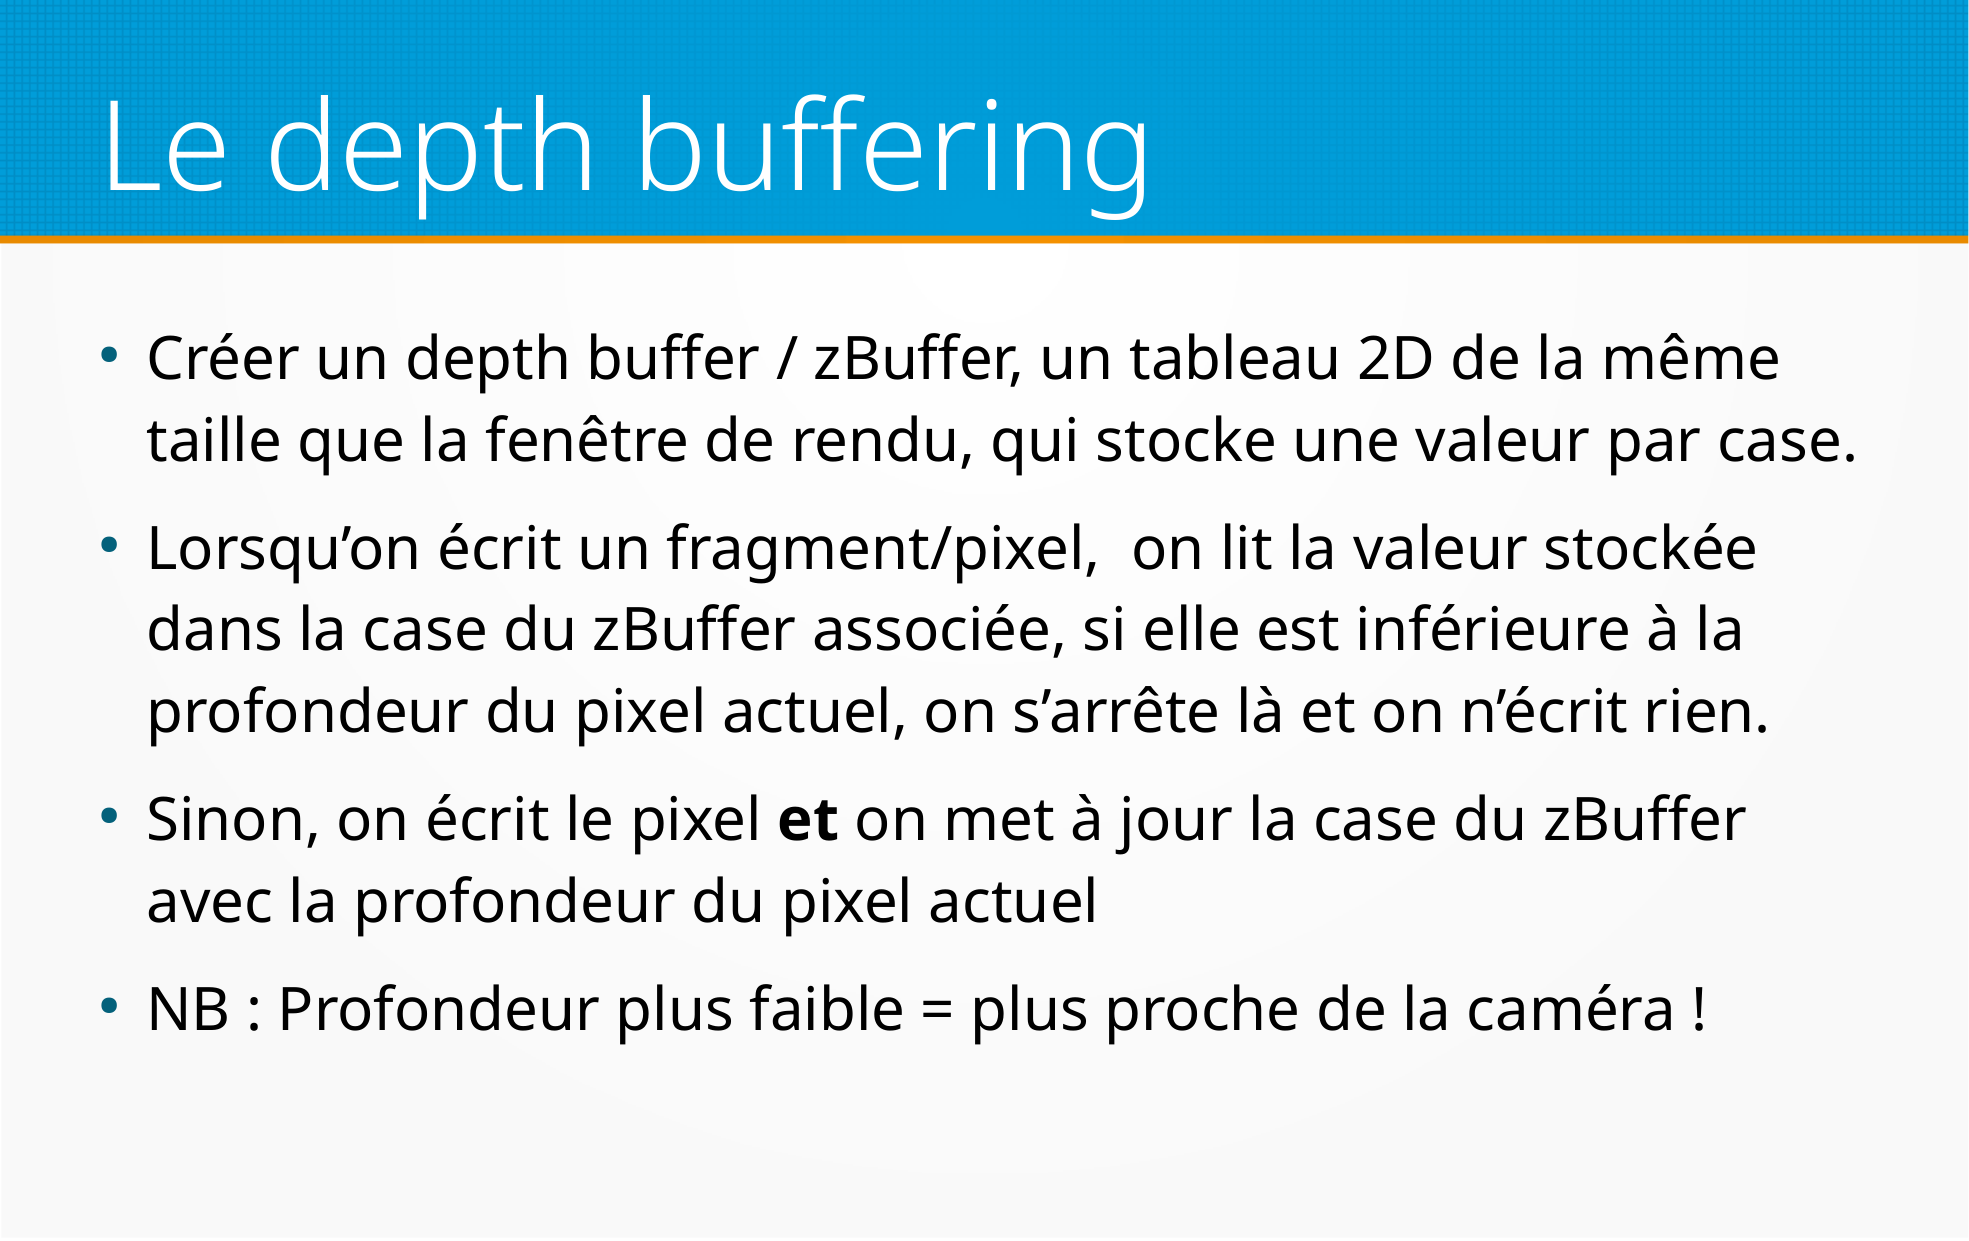

# Le depth buffering
Créer un depth buffer / zBuffer, un tableau 2D de la même taille que la fenêtre de rendu, qui stocke une valeur par case.
Lorsqu’on écrit un fragment/pixel,  on lit la valeur stockée dans la case du zBuffer associée, si elle est inférieure à la profondeur du pixel actuel, on s’arrête là et on n’écrit rien.
Sinon, on écrit le pixel et on met à jour la case du zBuffer avec la profondeur du pixel actuel
NB : Profondeur plus faible = plus proche de la caméra !